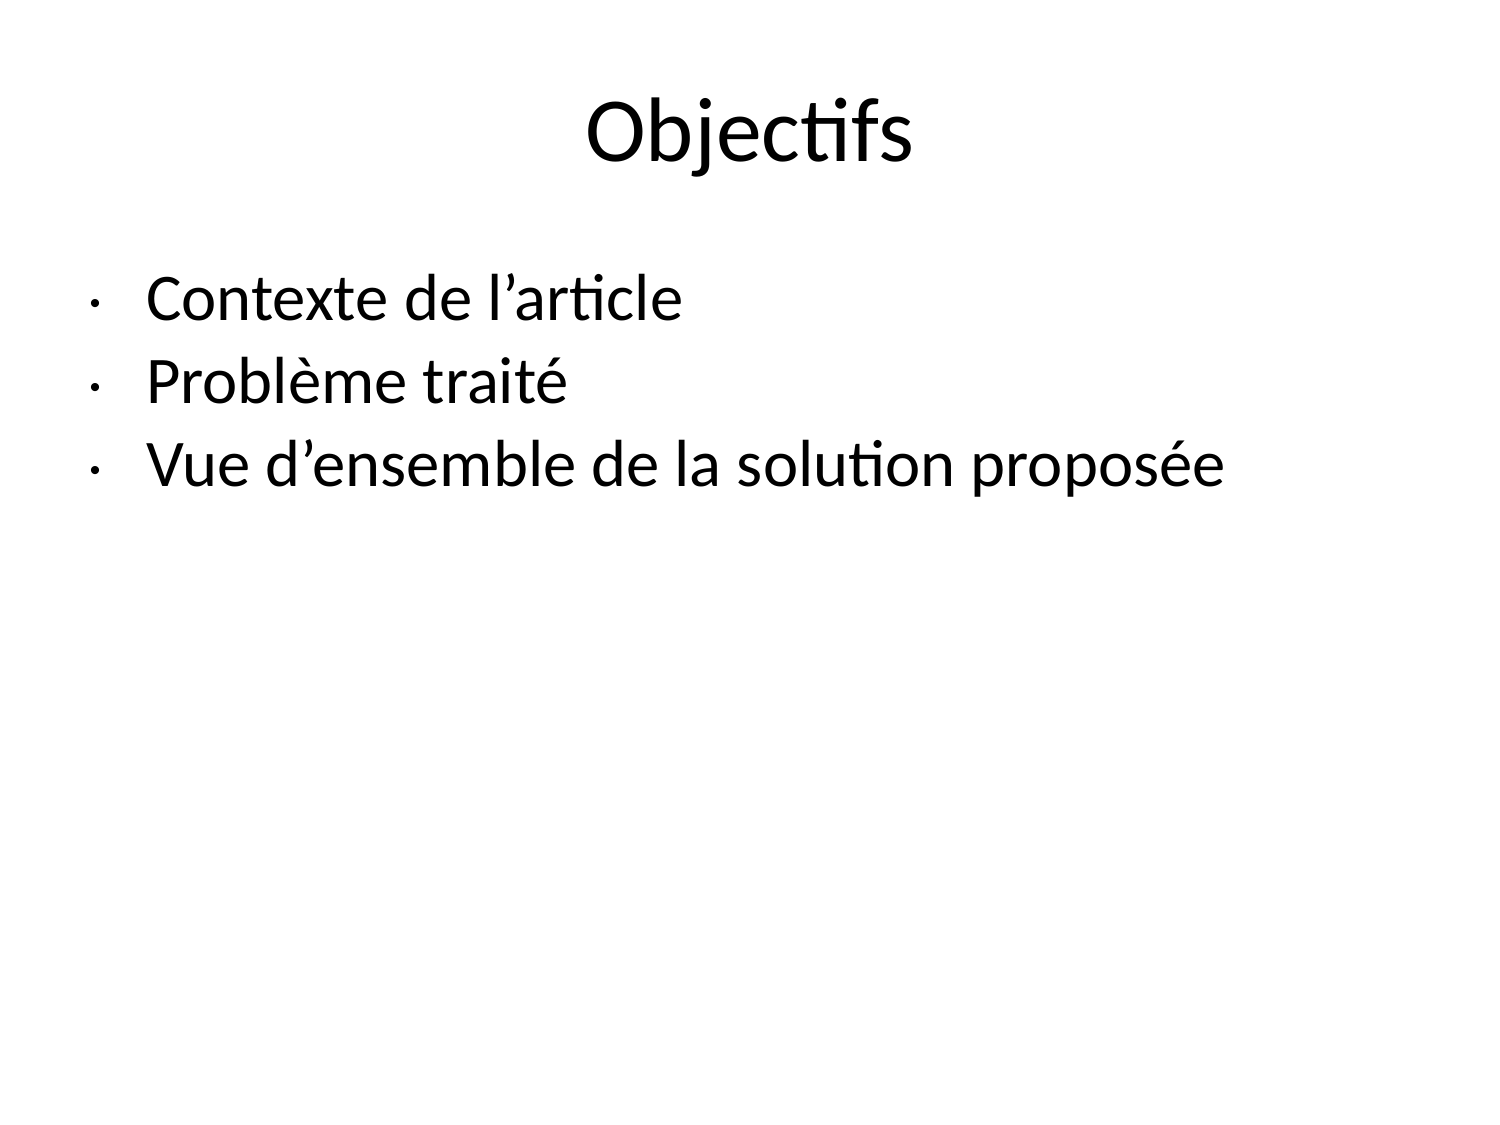

Objectifs
Contexte de l’article
Problème traité
Vue d’ensemble de la solution proposée